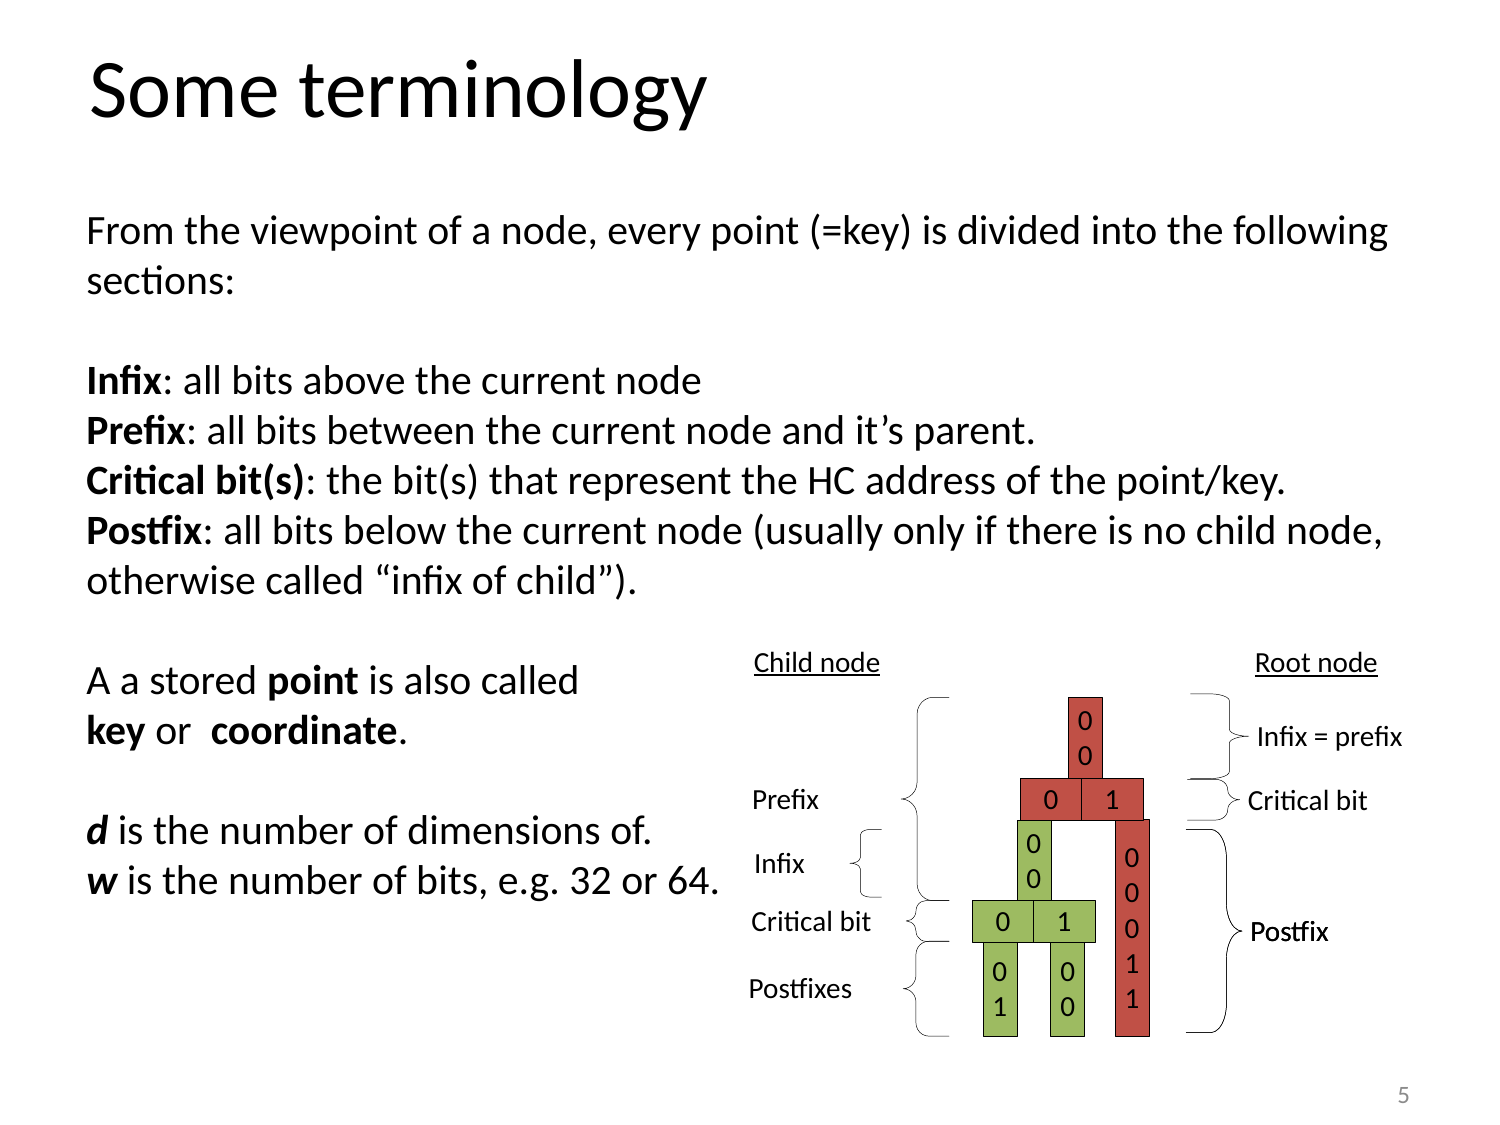

Some terminology
From the viewpoint of a node, every point (=key) is divided into the following sections:
Infix: all bits above the current node
Prefix: all bits between the current node and it’s parent.
Critical bit(s): the bit(s) that represent the HC address of the point/key.
Postfix: all bits below the current node (usually only if there is no child node, otherwise called “infix of child”).
A a stored point is also called
key or coordinate.
d is the number of dimensions of.
w is the number of bits, e.g. 32 or 64.
Child node
Root node
0
0
Infix = prefix
Prefix
0
1
Critical bit
0
0
0
0
0
1
1
Infix
Postfix
Postfix
Critical bit
0
1
0
1
0
0
Postfixes
1